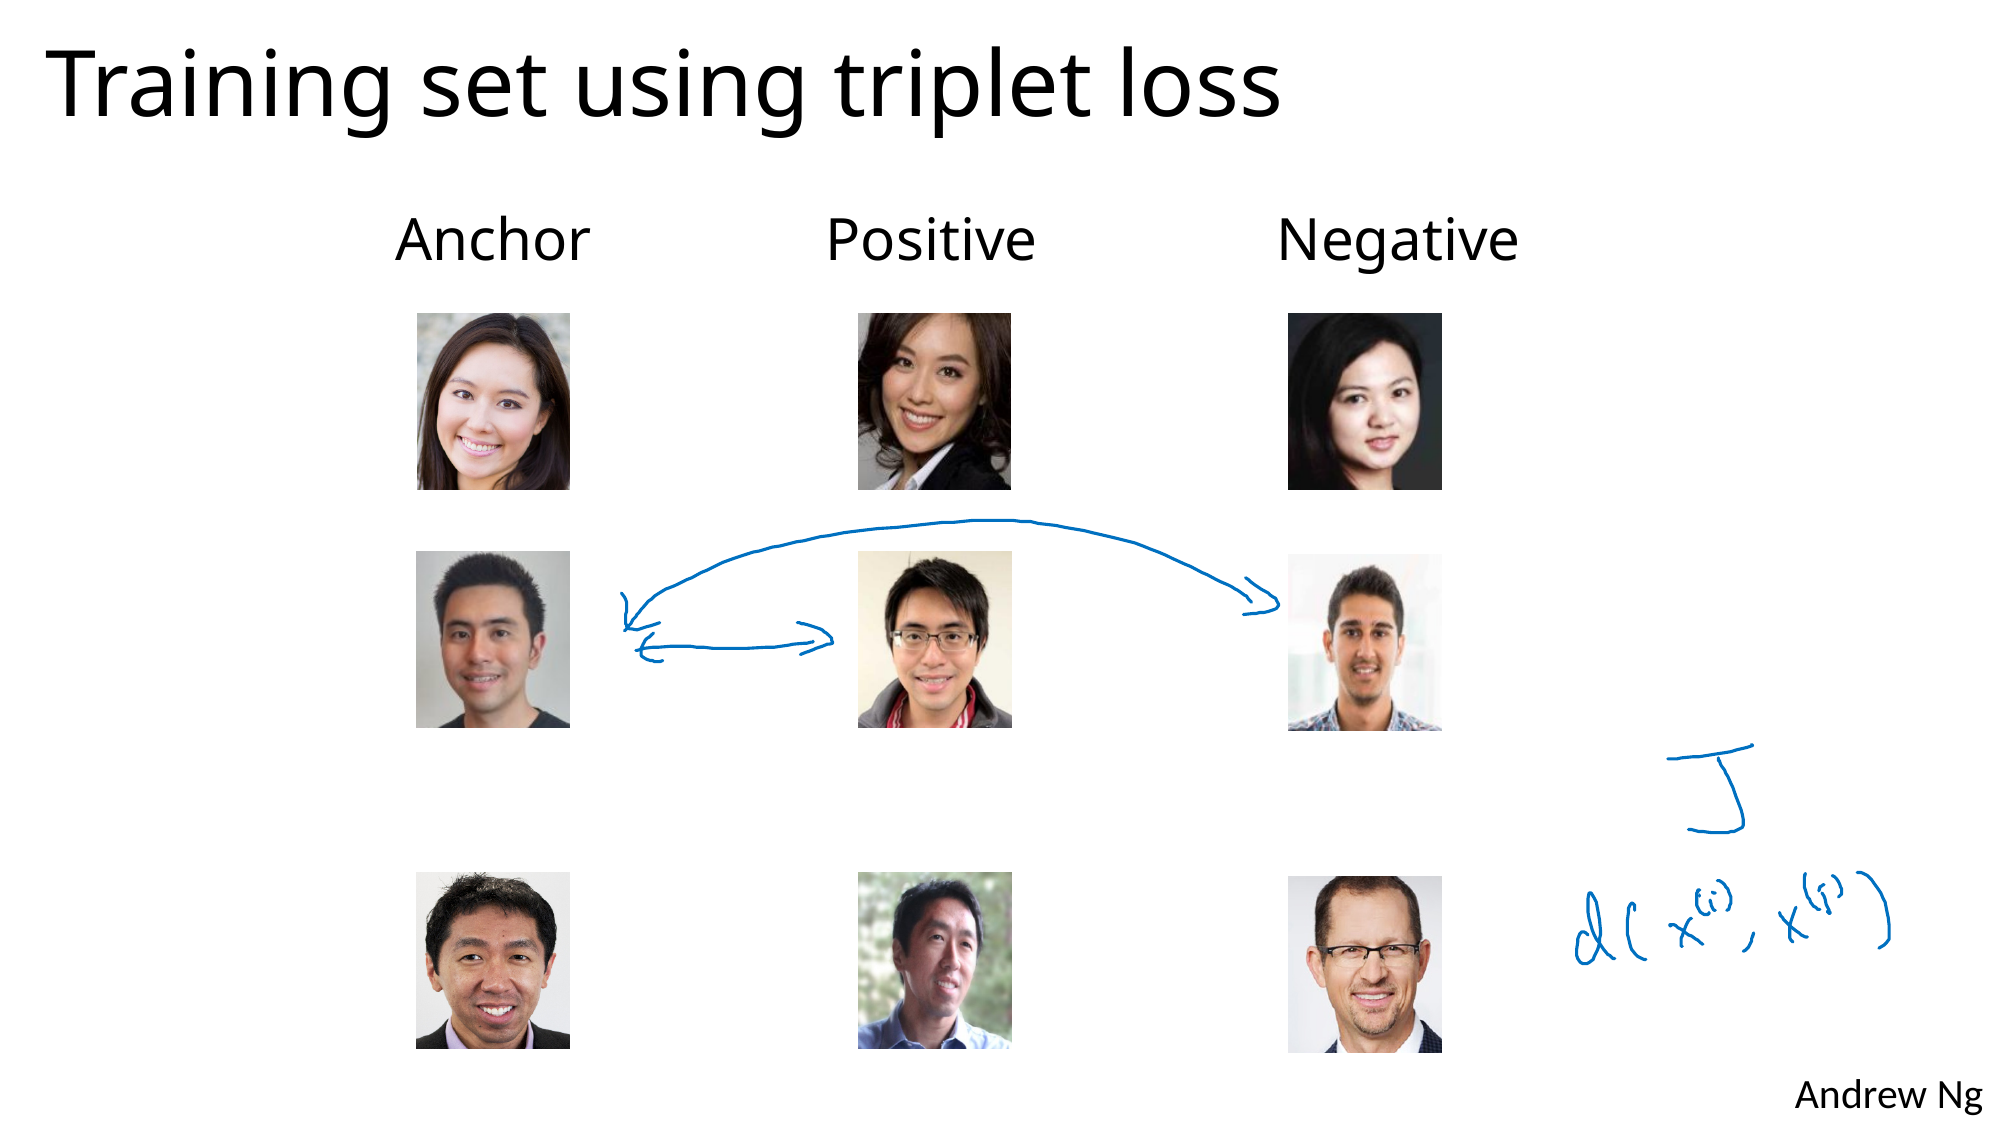

# Training set using triplet loss
Anchor
Positive
Negative